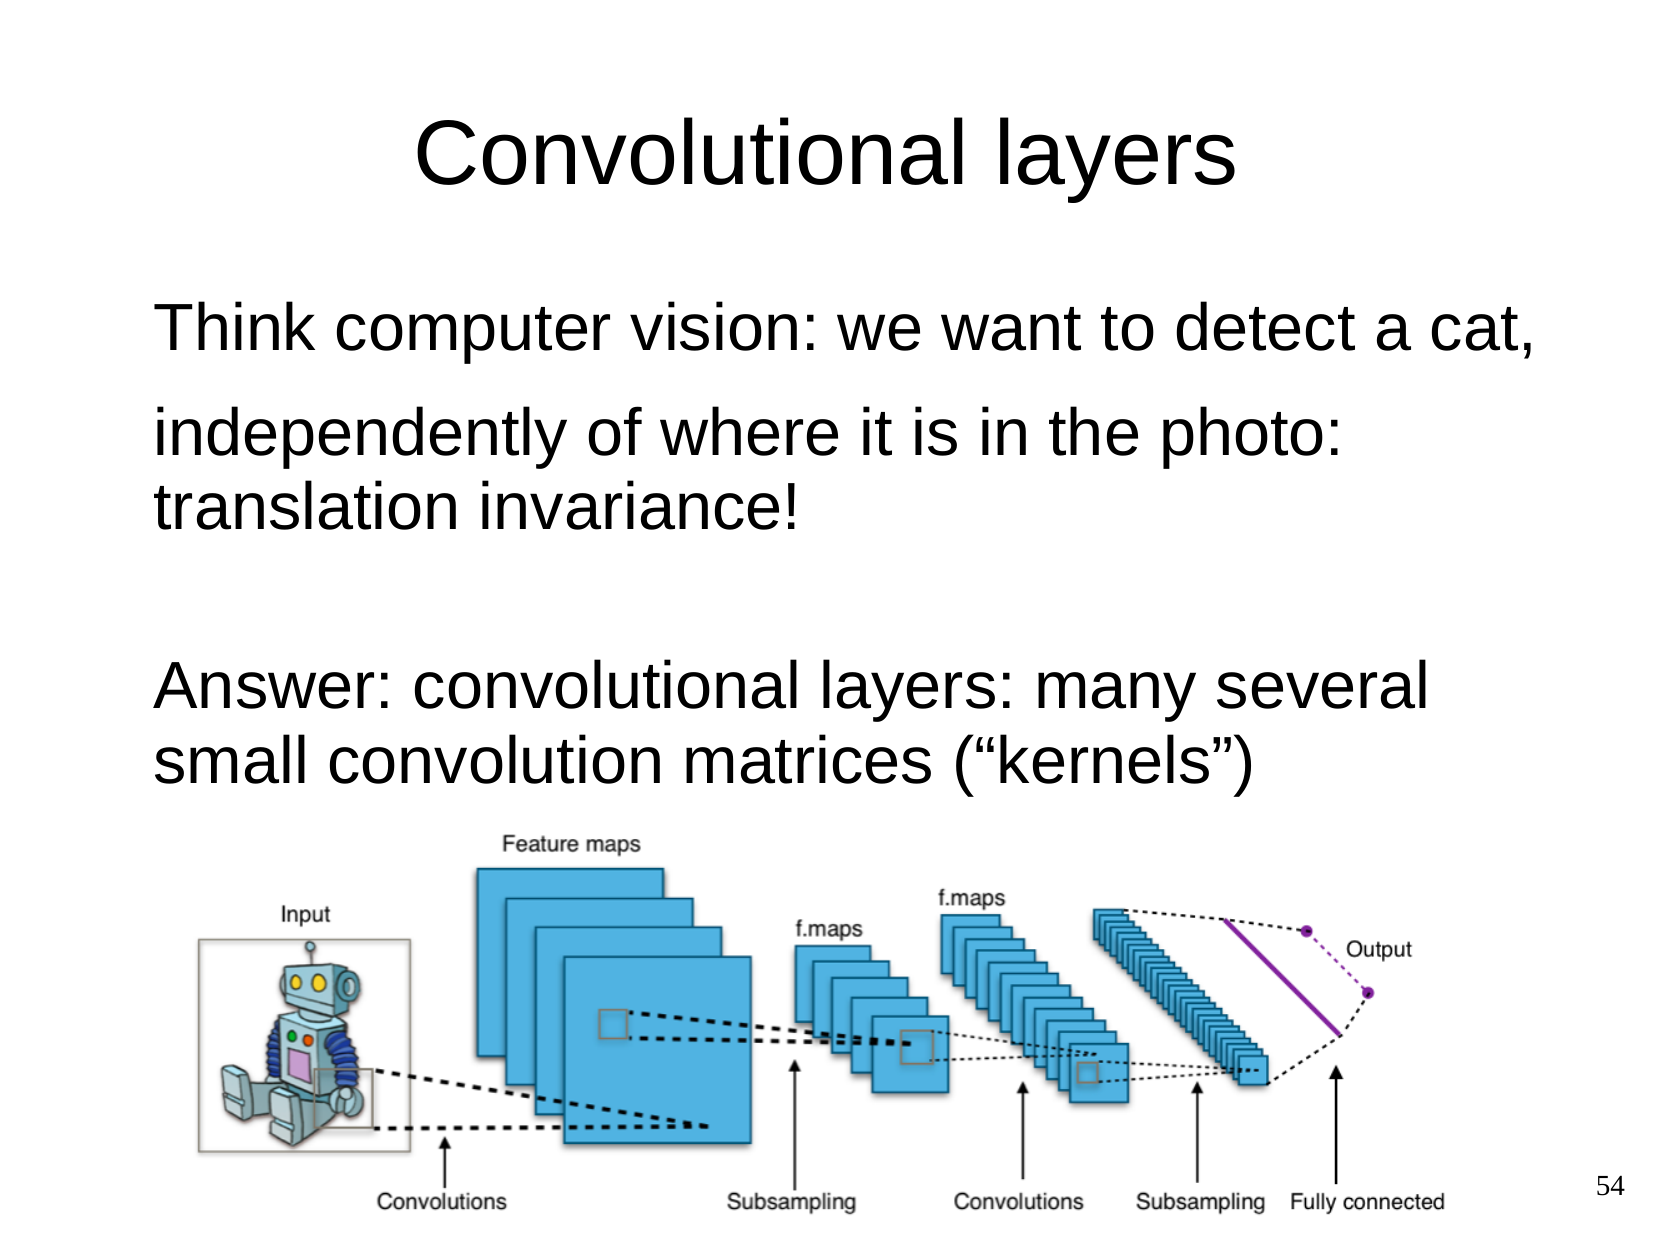

# Convolutional layers
Think computer vision: we want to detect a cat,
independently of where it is in the photo: translation invariance!
Answer: convolutional layers: many several small convolution matrices (“kernels”)
54